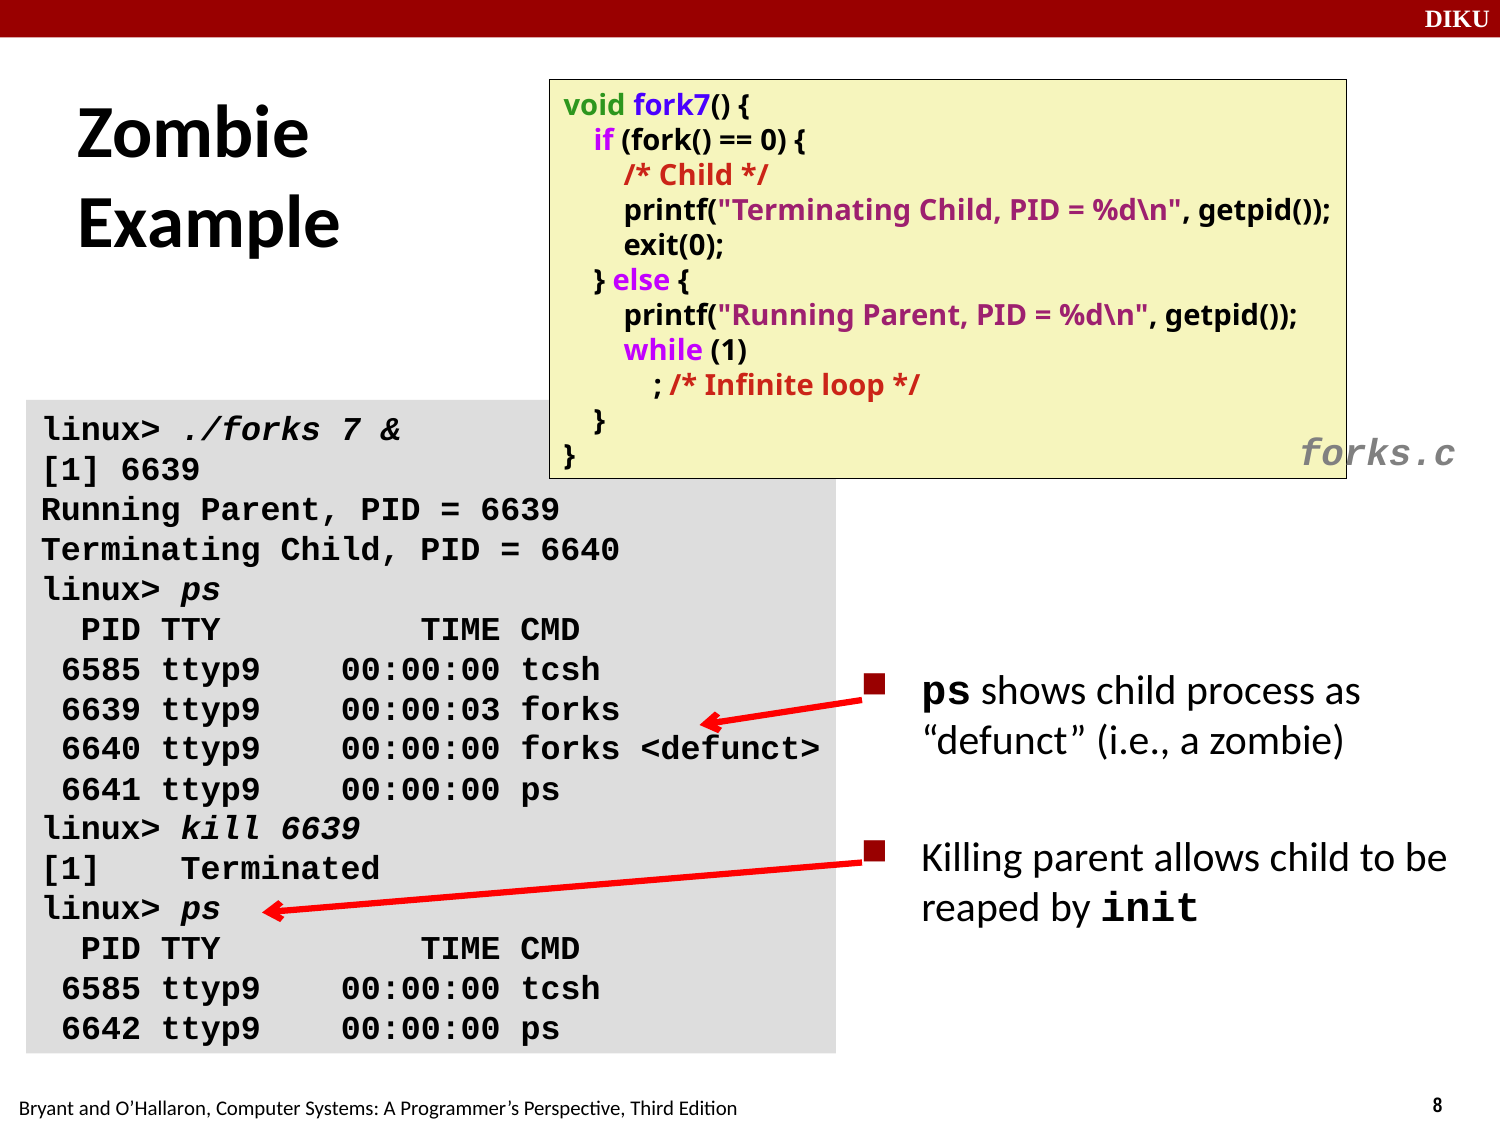

void fork7() {
 if (fork() == 0) {
 /* Child */
 printf("Terminating Child, PID = %d\n", getpid());
 exit(0);
 } else {
 printf("Running Parent, PID = %d\n", getpid());
 while (1)
 ; /* Infinite loop */
 }
}
# Zombie Example
linux> ./forks 7 &
[1] 6639
Running Parent, PID = 6639
Terminating Child, PID = 6640
linux> ps
 PID TTY TIME CMD
 6585 ttyp9 00:00:00 tcsh
 6639 ttyp9 00:00:03 forks
 6640 ttyp9 00:00:00 forks <defunct>
 6641 ttyp9 00:00:00 ps
linux> kill 6639
[1] Terminated
linux> ps
 PID TTY TIME CMD
 6585 ttyp9 00:00:00 tcsh
 6642 ttyp9 00:00:00 ps
forks.c
ps shows child process as “defunct” (i.e., a zombie)
Killing parent allows child to be reaped by init